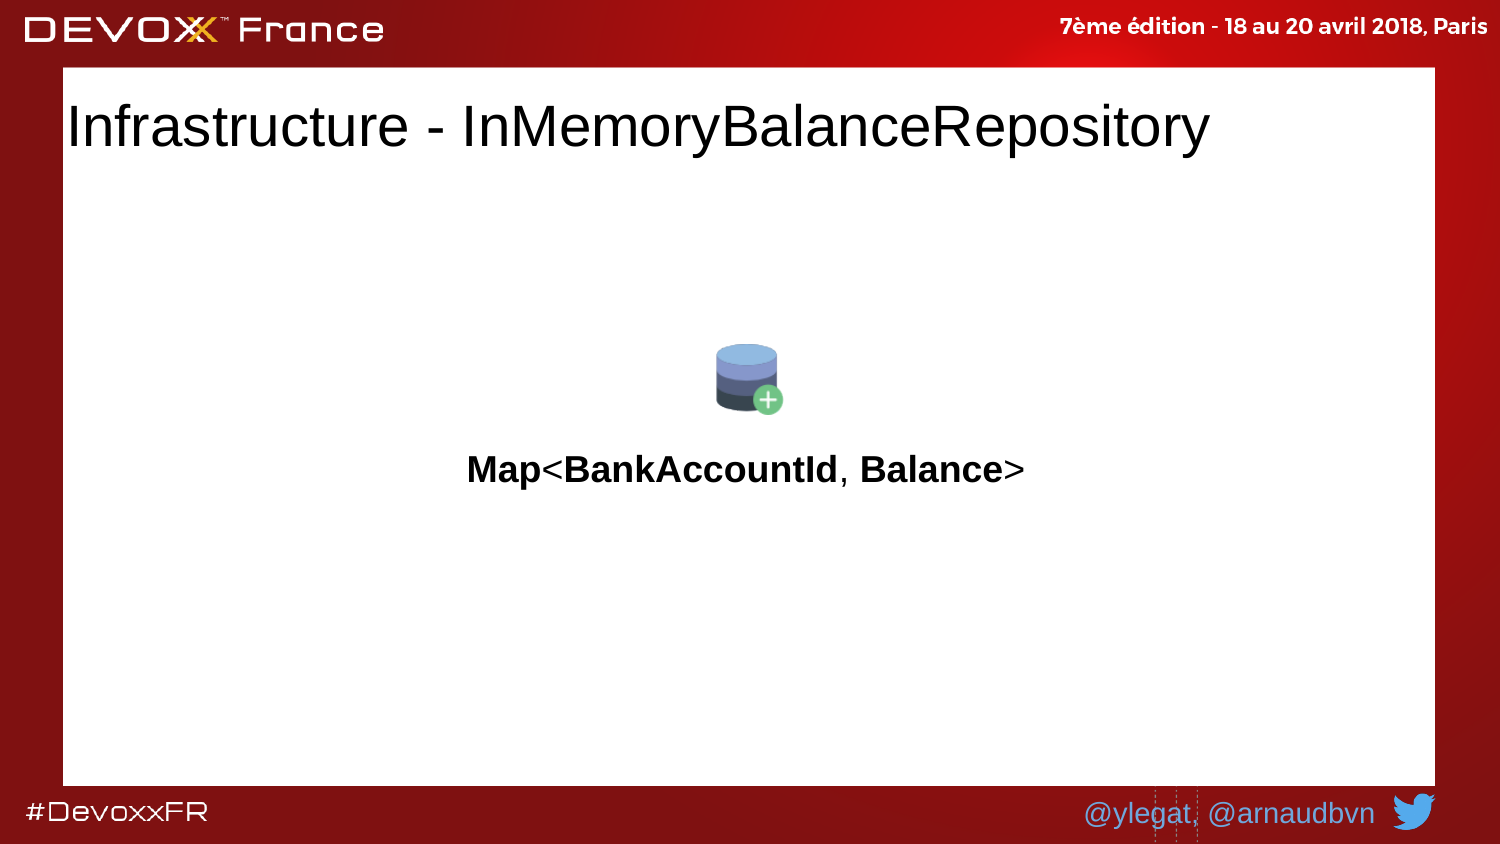

# Infrastructure - InMemoryBalanceRepository
Map<BankAccountId, Balance>
@ylegat, @arnaudbvn